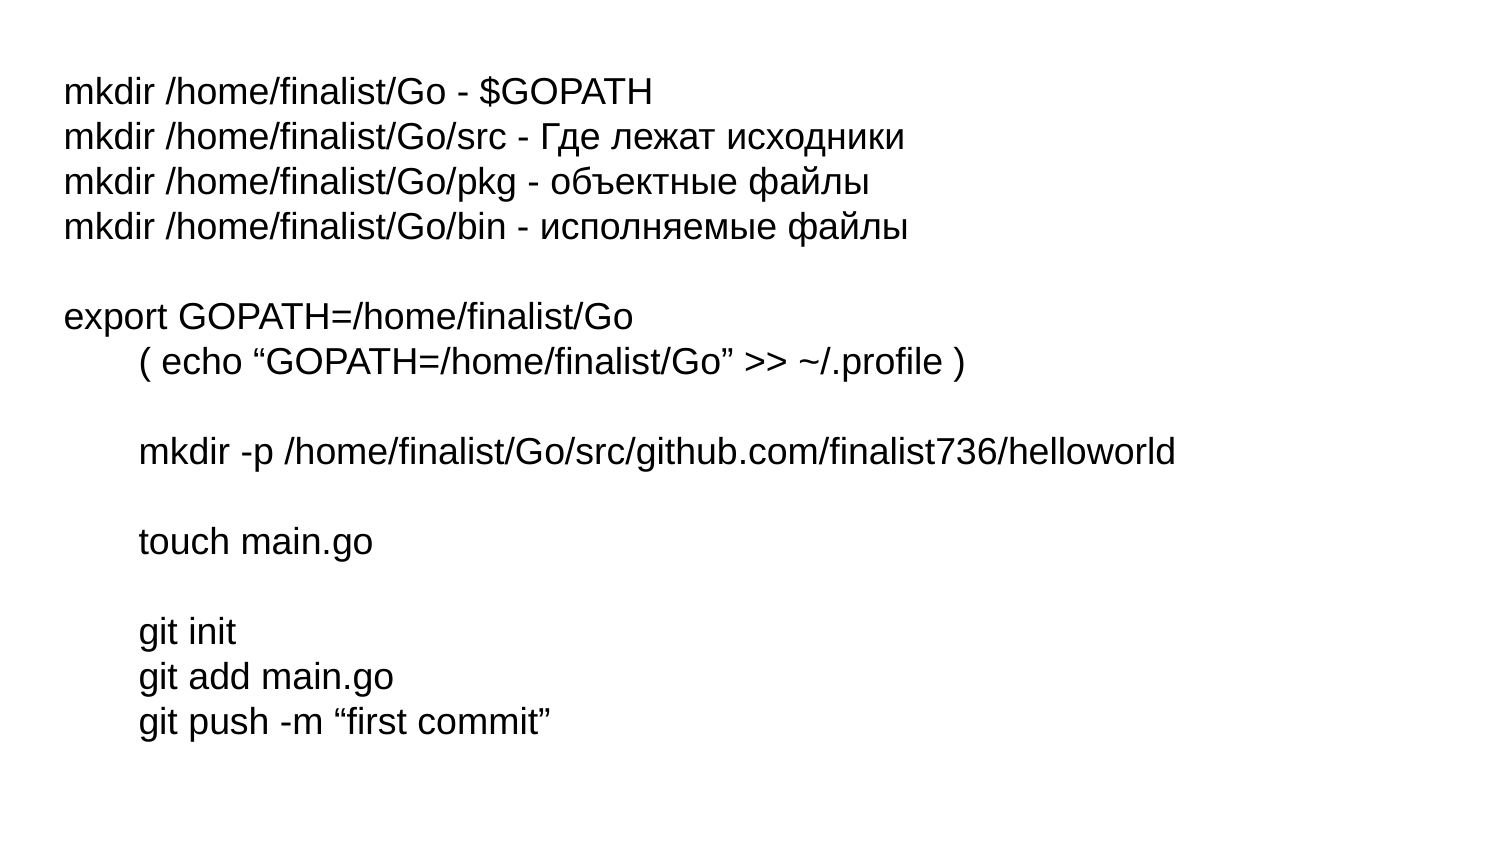

mkdir /home/finalist/Go - $GOPATH
mkdir /home/finalist/Go/src - Где лежат исходники
mkdir /home/finalist/Go/pkg - объектные файлы
mkdir /home/finalist/Go/bin - исполняемые файлы
export GOPATH=/home/finalist/Go
( echo “GOPATH=/home/finalist/Go” >> ~/.profile )
mkdir -p /home/finalist/Go/src/github.com/finalist736/helloworld
touch main.go
git init
git add main.go
git push -m “first commit”